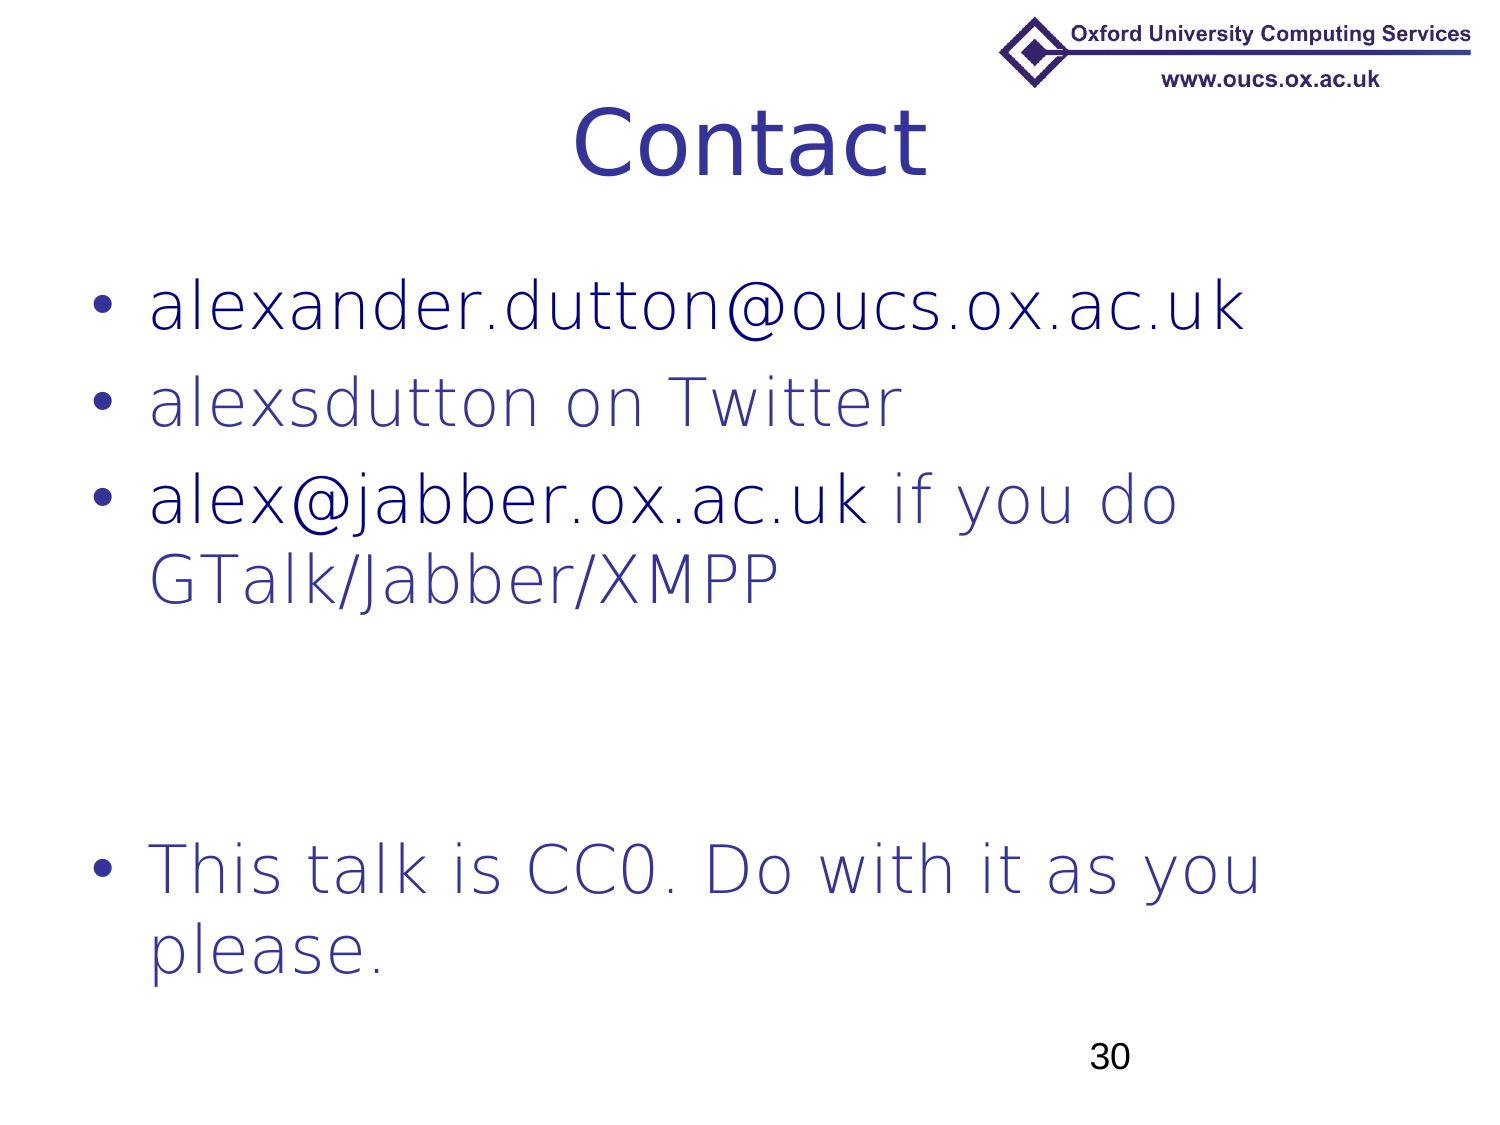

# Contact
alexander.dutton@oucs.ox.ac.uk
alexsdutton on Twitter
alex@jabber.ox.ac.uk if you do GTalk/Jabber/XMPP
This talk is CC0. Do with it as you please.
30